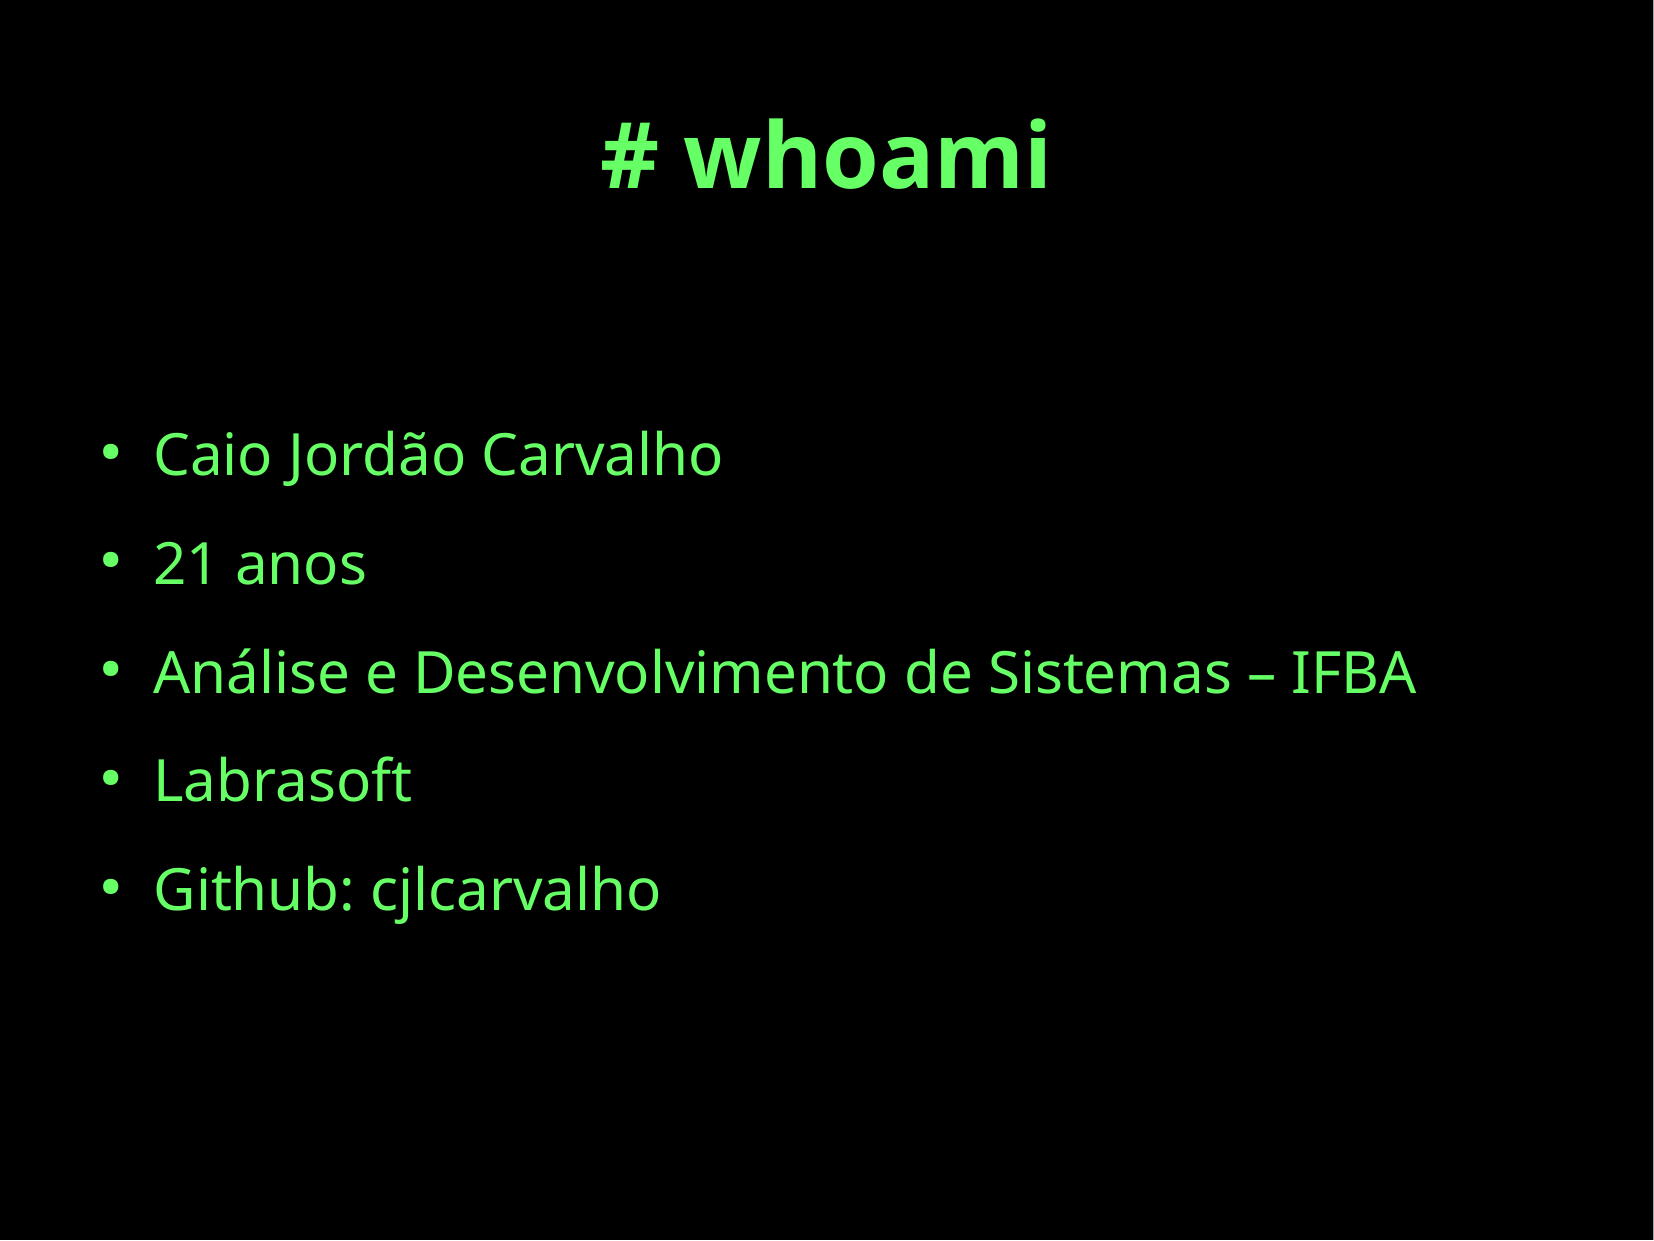

# # whoami
Caio Jordão Carvalho
21 anos
Análise e Desenvolvimento de Sistemas – IFBA
Labrasoft
Github: cjlcarvalho